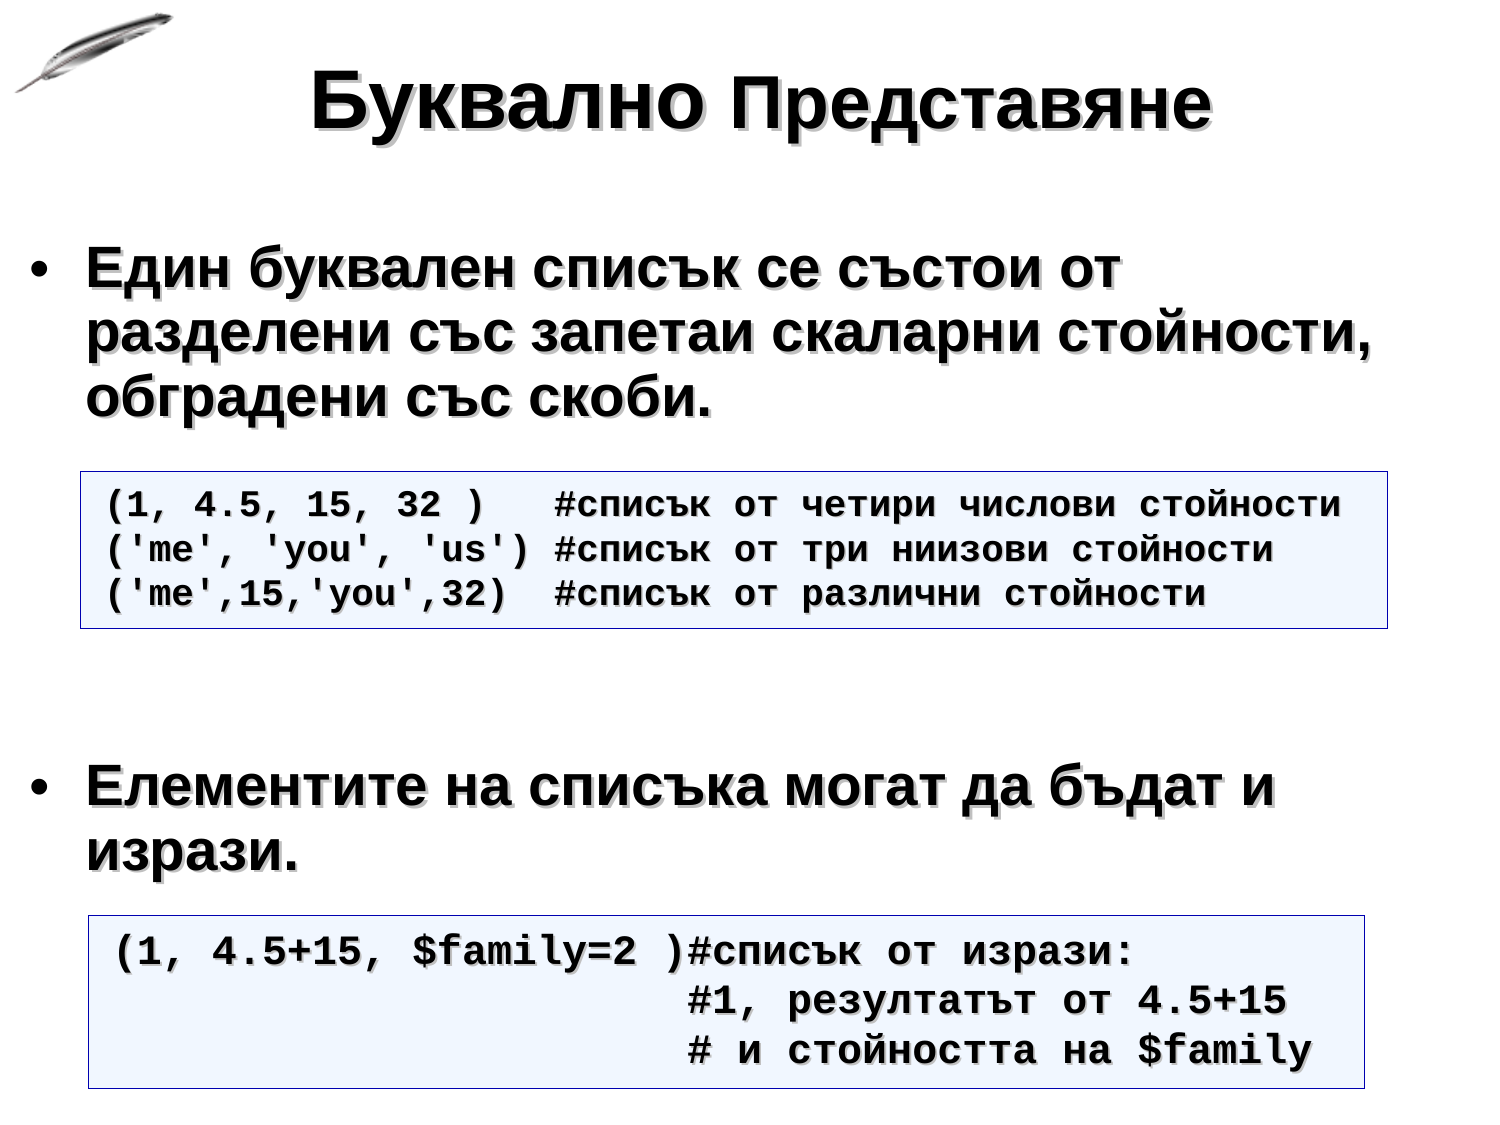

Буквално Представяне
# Един буквален списък се състои от разделени със запетаи скаларни стойности, обградени със скоби.
Елементите на списъка могат да бъдат и изрази.
(1, 4.5, 15, 32 ) #списък от четири числови стойности
('me', 'you', 'us') #списък от три ниизови стойности
('me',15,'you',32) #списък от различни стойности
(1, 4.5+15, $family=2 )#списък от изрази:
 #1, резултатът от 4.5+15
 # и стойността на $family